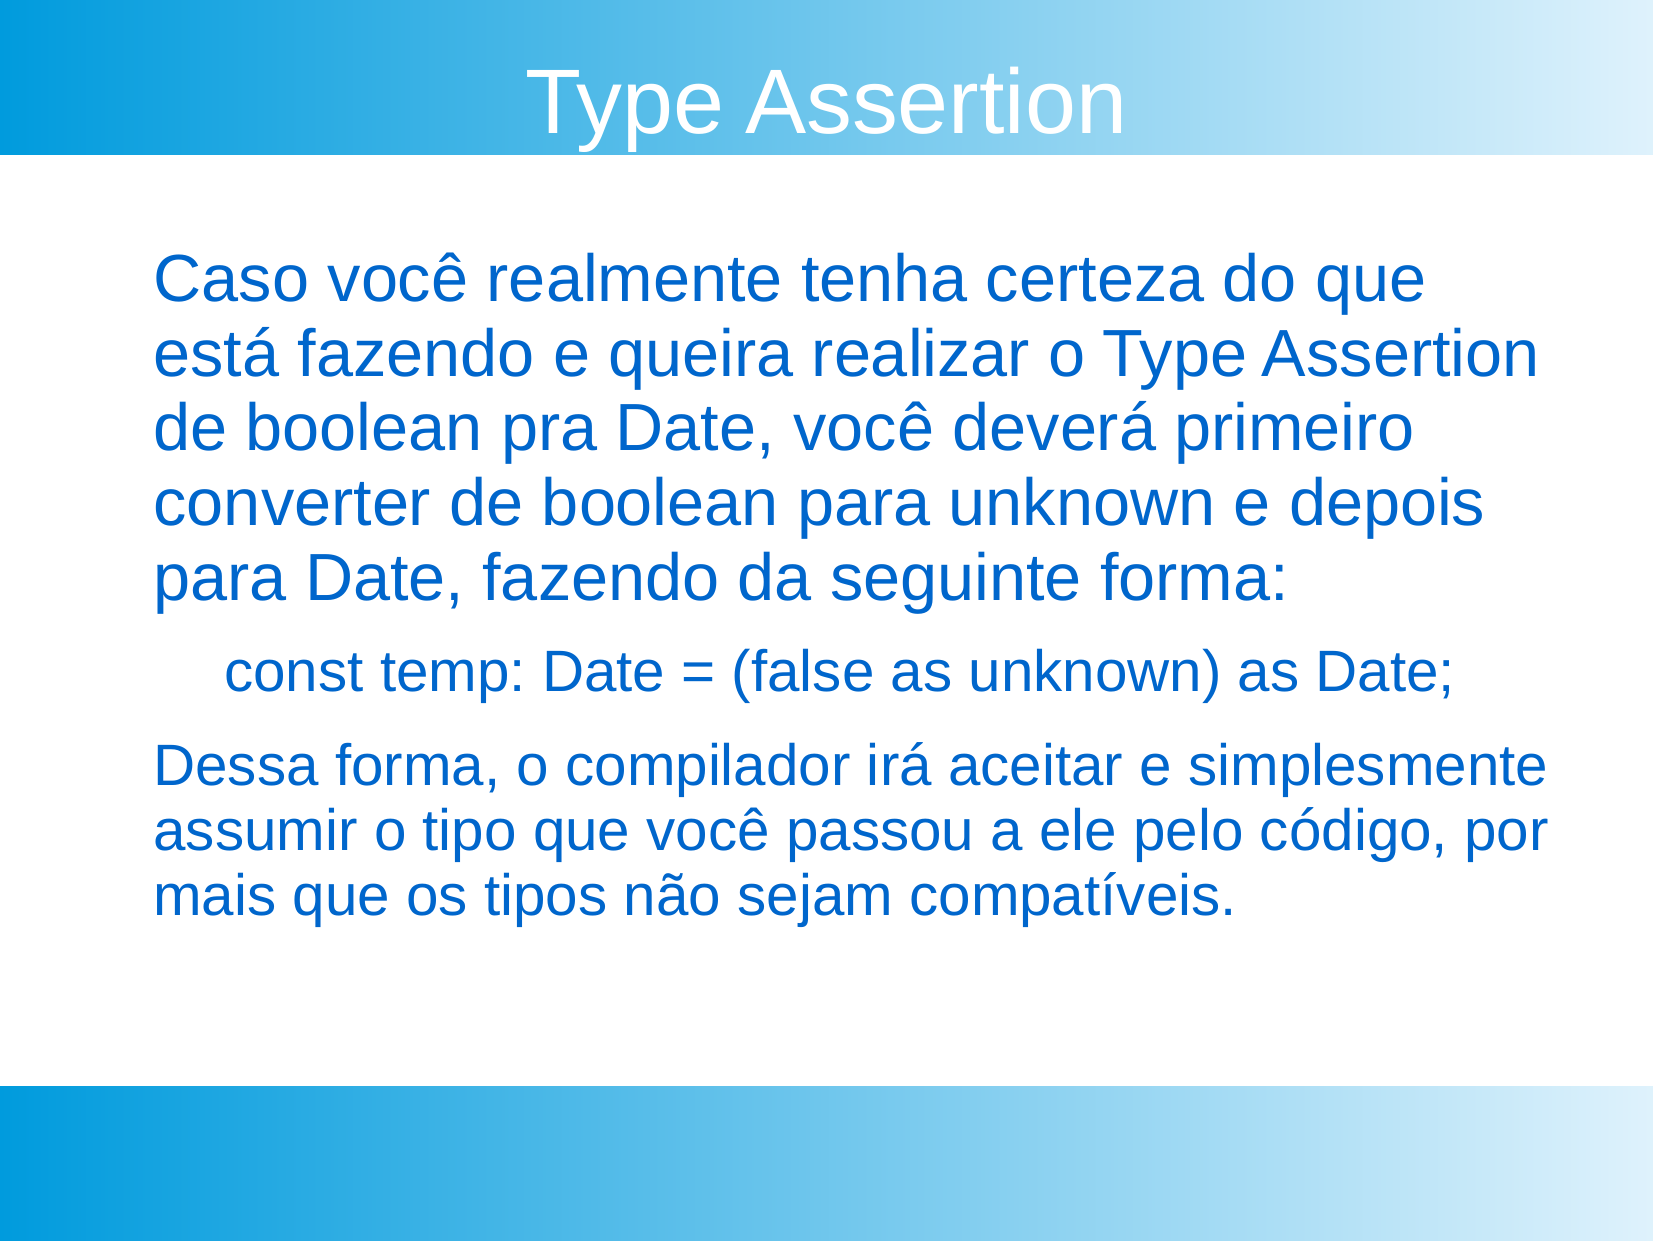

# Type Assertion
Caso você realmente tenha certeza do que está fazendo e queira realizar o Type Assertion de boolean pra Date, você deverá primeiro converter de boolean para unknown e depois para Date, fazendo da seguinte forma:
const temp: Date = (false as unknown) as Date;
Dessa forma, o compilador irá aceitar e simplesmente assumir o tipo que você passou a ele pelo código, por mais que os tipos não sejam compatíveis.